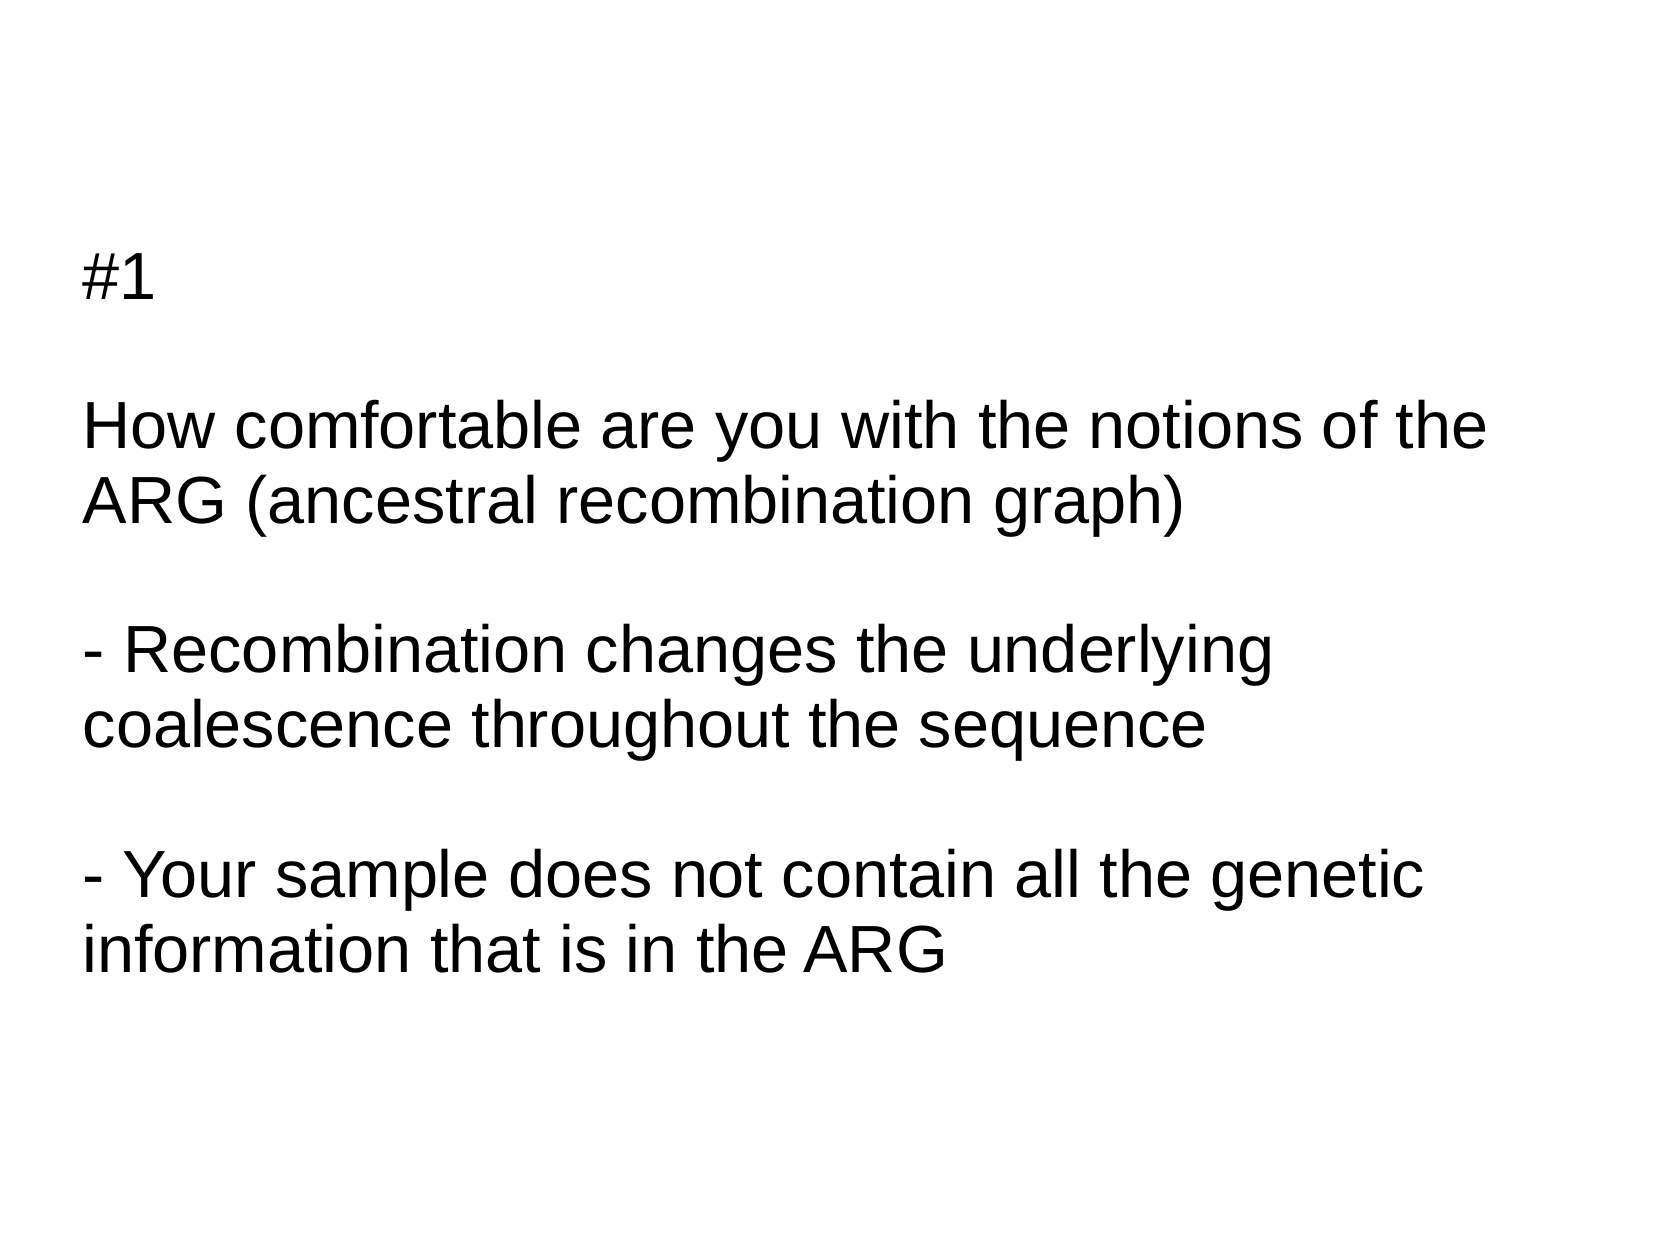

# #1
How comfortable are you with the notions of the ARG (ancestral recombination graph)
- Recombination changes the underlying coalescence throughout the sequence
- Your sample does not contain all the genetic information that is in the ARG